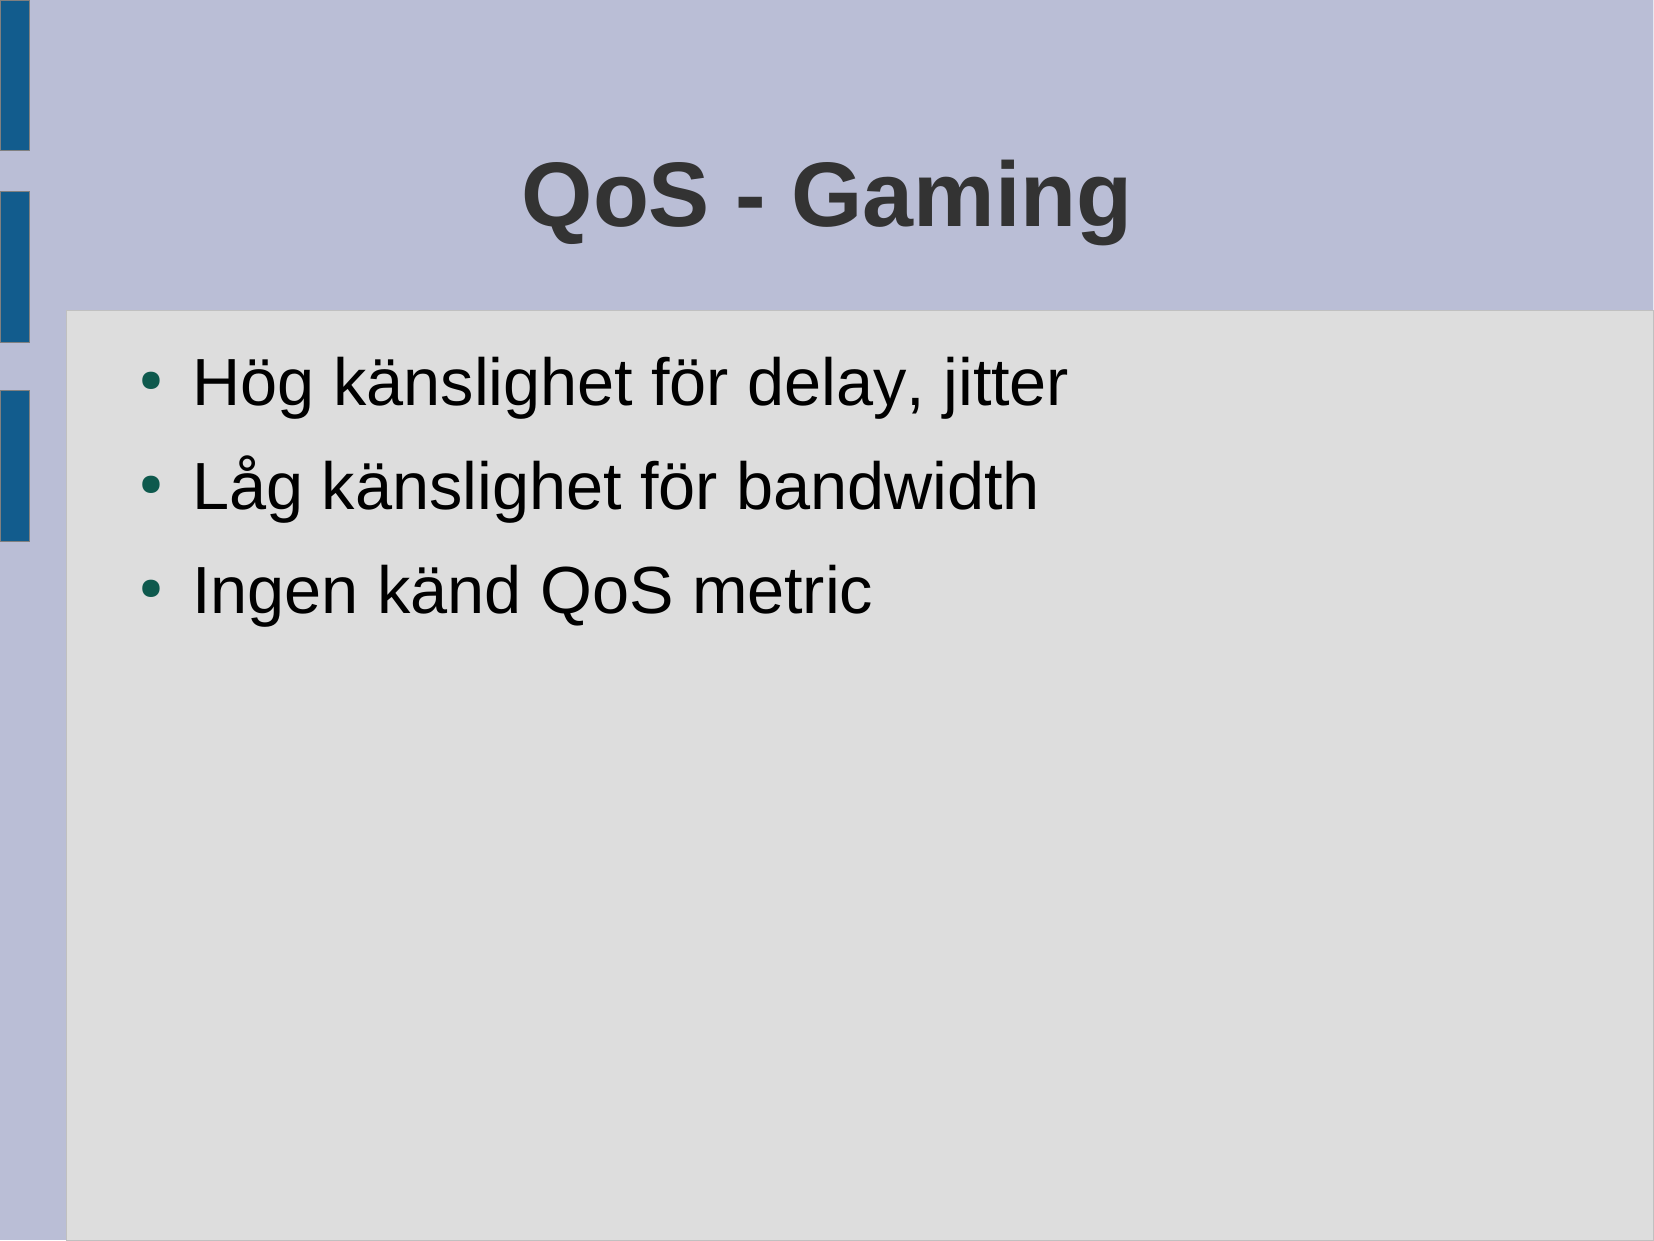

# QoS - Gaming
Hög känslighet för delay, jitter
Låg känslighet för bandwidth
Ingen känd QoS metric